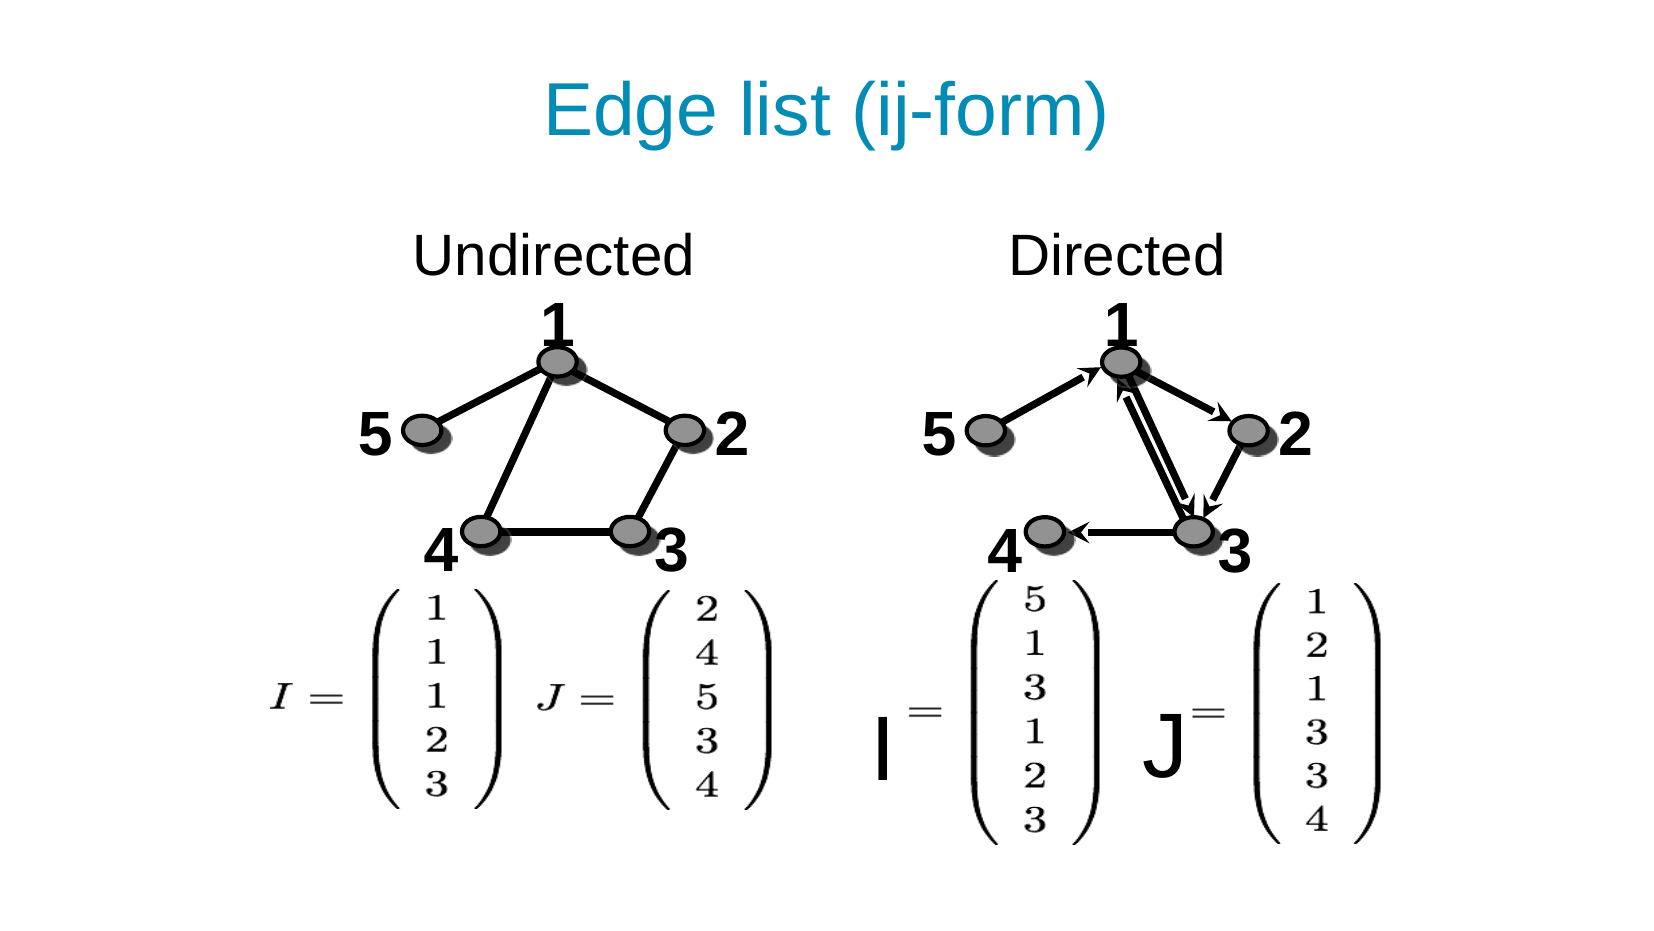

Edge list (ij-form)
Undirected
Directed
1
5
2
4
3
1
5
2
4
3
J
I